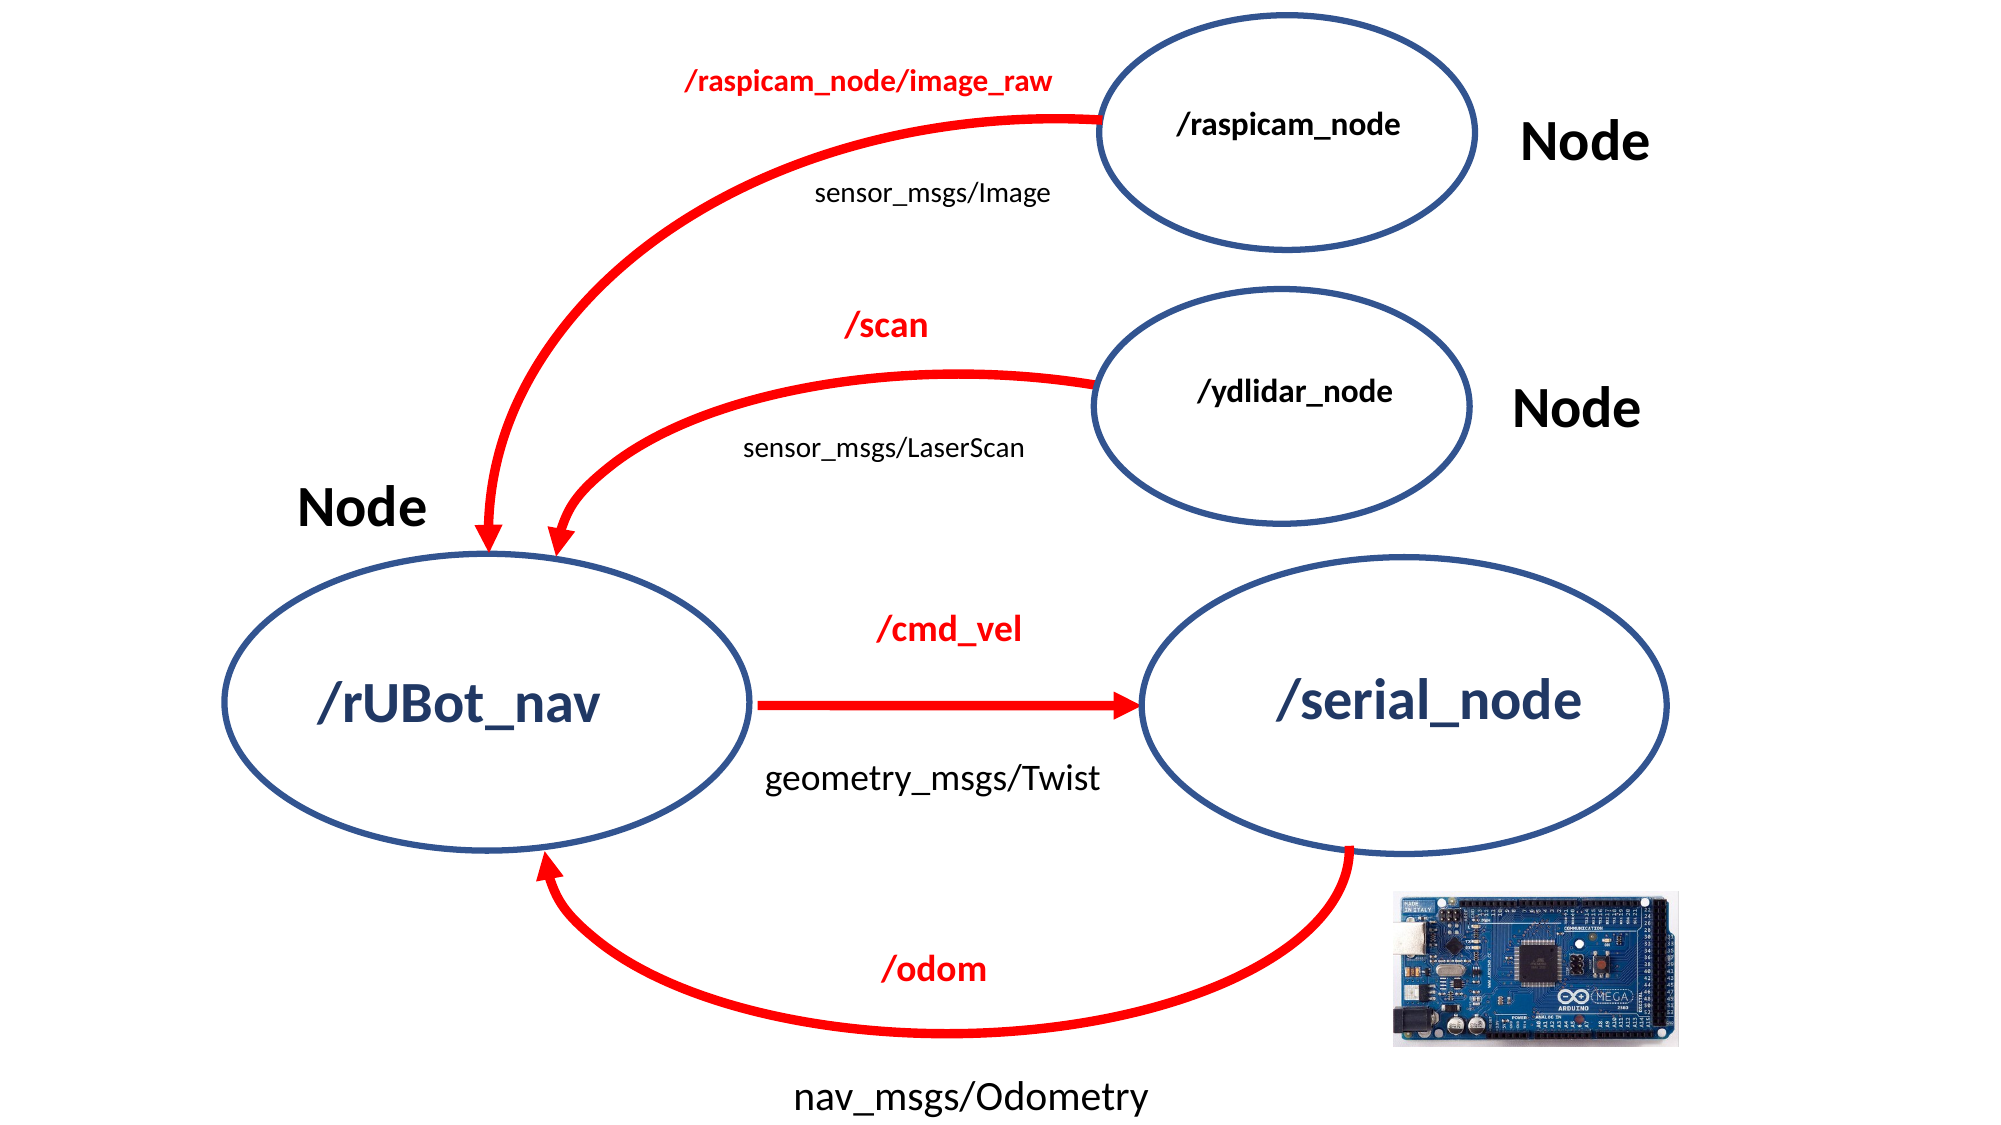

/raspicam_node/image_raw
Node
/raspicam_node
sensor_msgs/Image
/scan
Node
/ydlidar_node
sensor_msgs/LaserScan
Node
/cmd_vel
/serial_node
/rUBot_nav
geometry_msgs/Twist
/odom
nav_msgs/Odometry